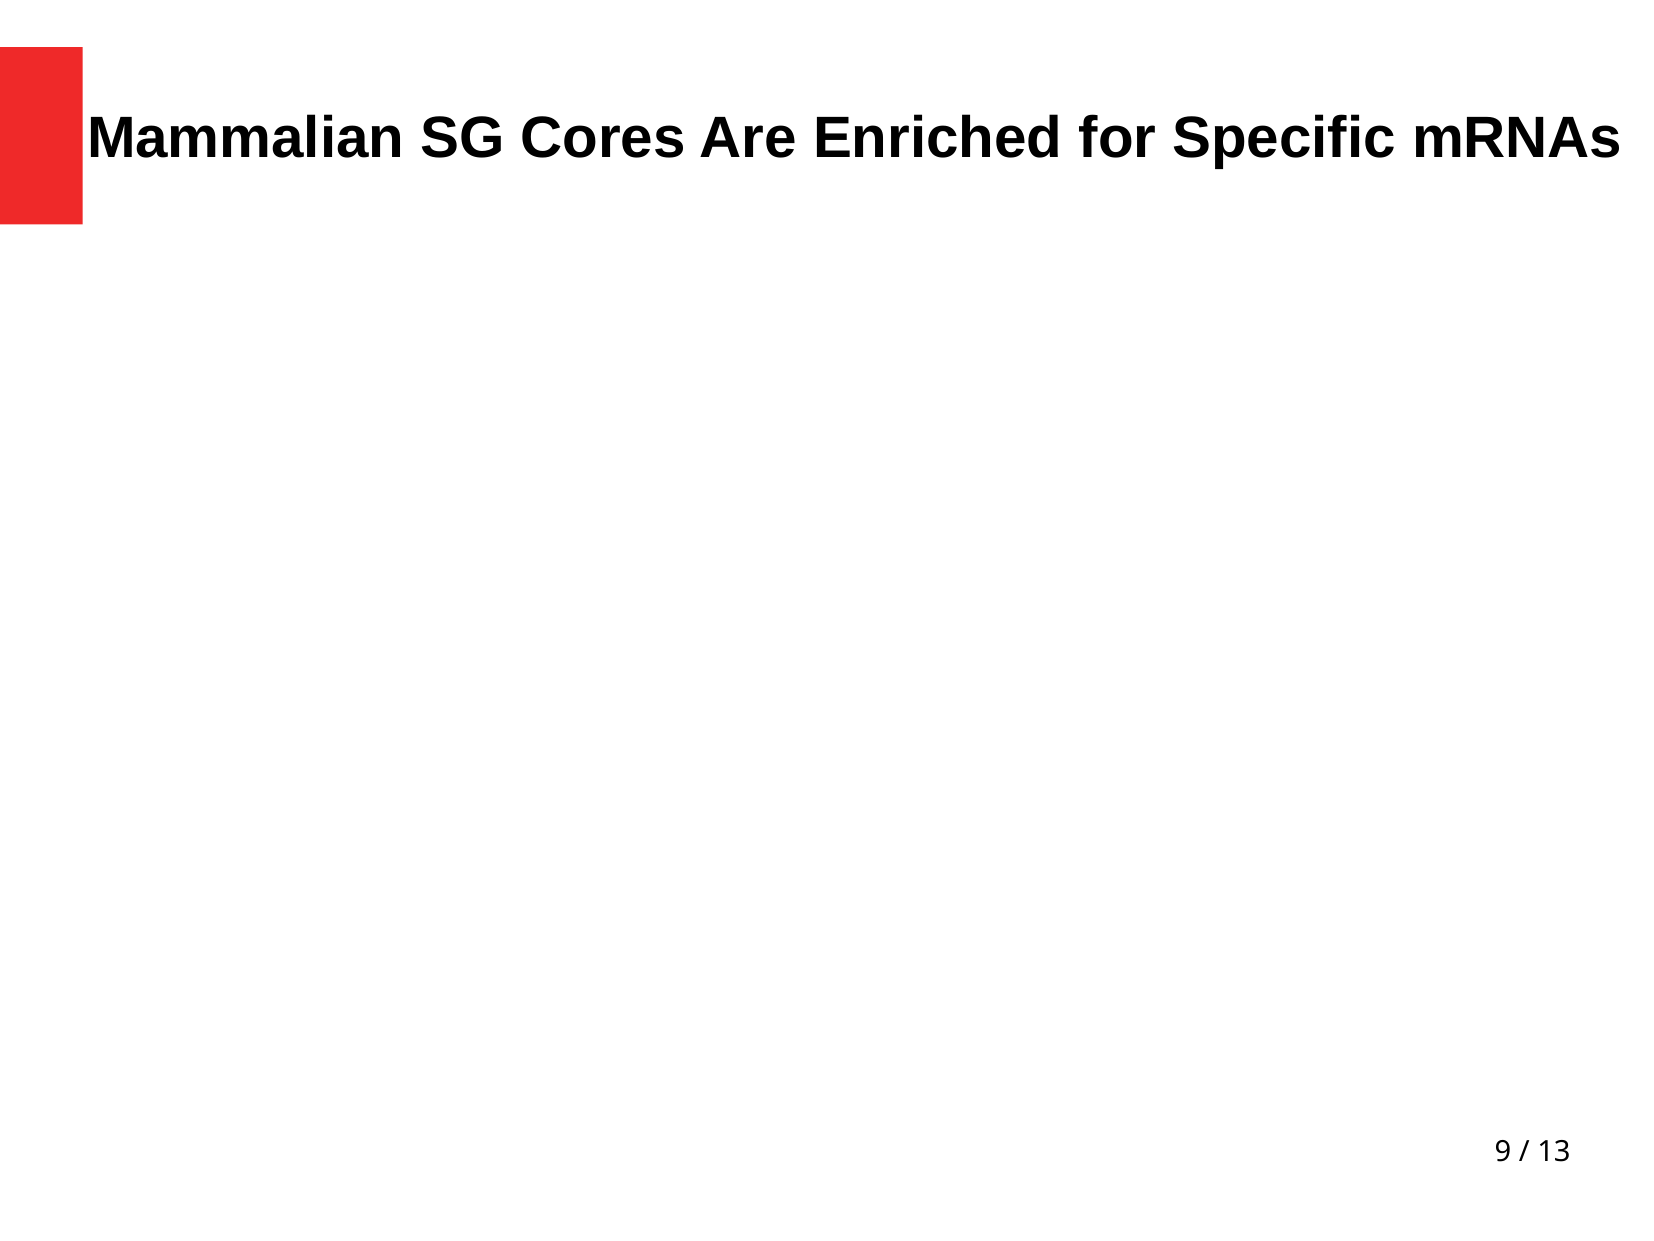

Mammalian SG Cores Are Enriched for Specific mRNAs
9